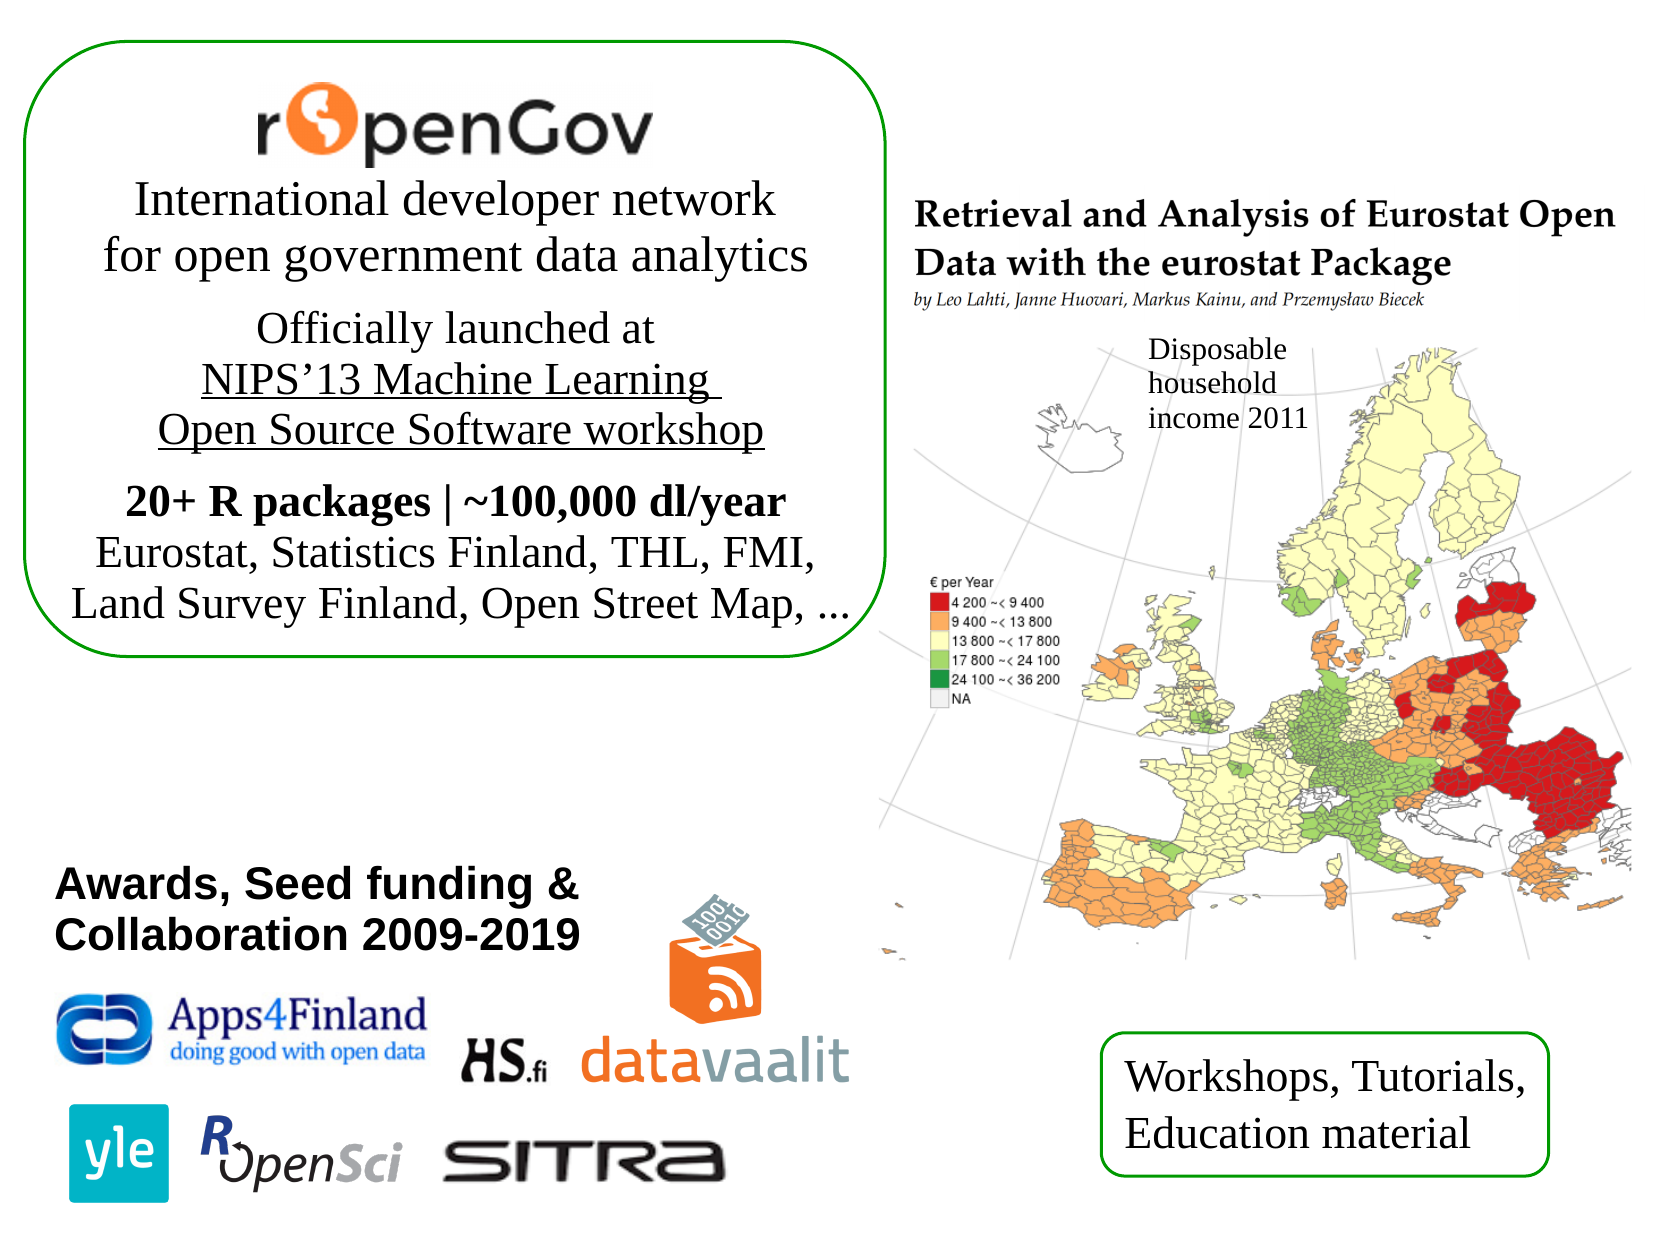

International developer network
for open government data analytics
Officially launched at
NIPS’13 Machine Learning
Open Source Software workshop
20+ R packages | ~100,000 dl/year
Eurostat, Statistics Finland, THL, FMI,
Land Survey Finland, Open Street Map, ...
Disposable
household
income 2011
Awards, Seed funding & Collaboration 2009-2019
Workshops, Tutorials,
Education material